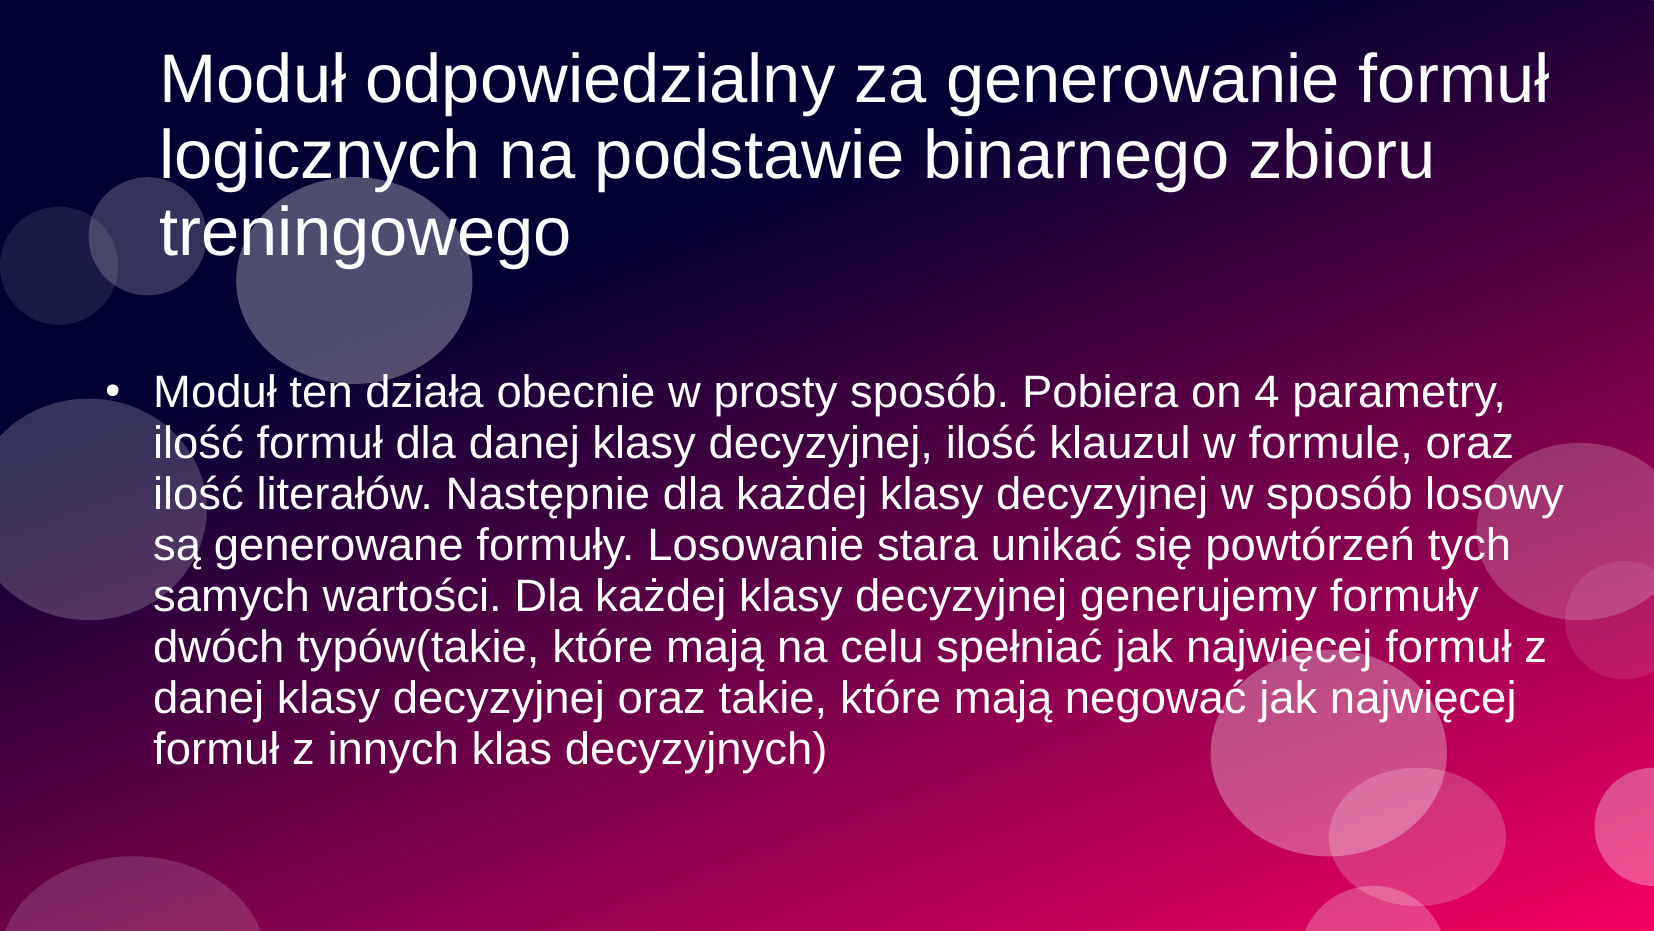

# Moduł odpowiedzialny za generowanie formuł logicznych na podstawie binarnego zbioru treningowego
Moduł ten działa obecnie w prosty sposób. Pobiera on 4 parametry, ilość formuł dla danej klasy decyzyjnej, ilość klauzul w formule, oraz ilość literałów. Następnie dla każdej klasy decyzyjnej w sposób losowy są generowane formuły. Losowanie stara unikać się powtórzeń tych samych wartości. Dla każdej klasy decyzyjnej generujemy formuły dwóch typów(takie, które mają na celu spełniać jak najwięcej formuł z danej klasy decyzyjnej oraz takie, które mają negować jak najwięcej formuł z innych klas decyzyjnych)